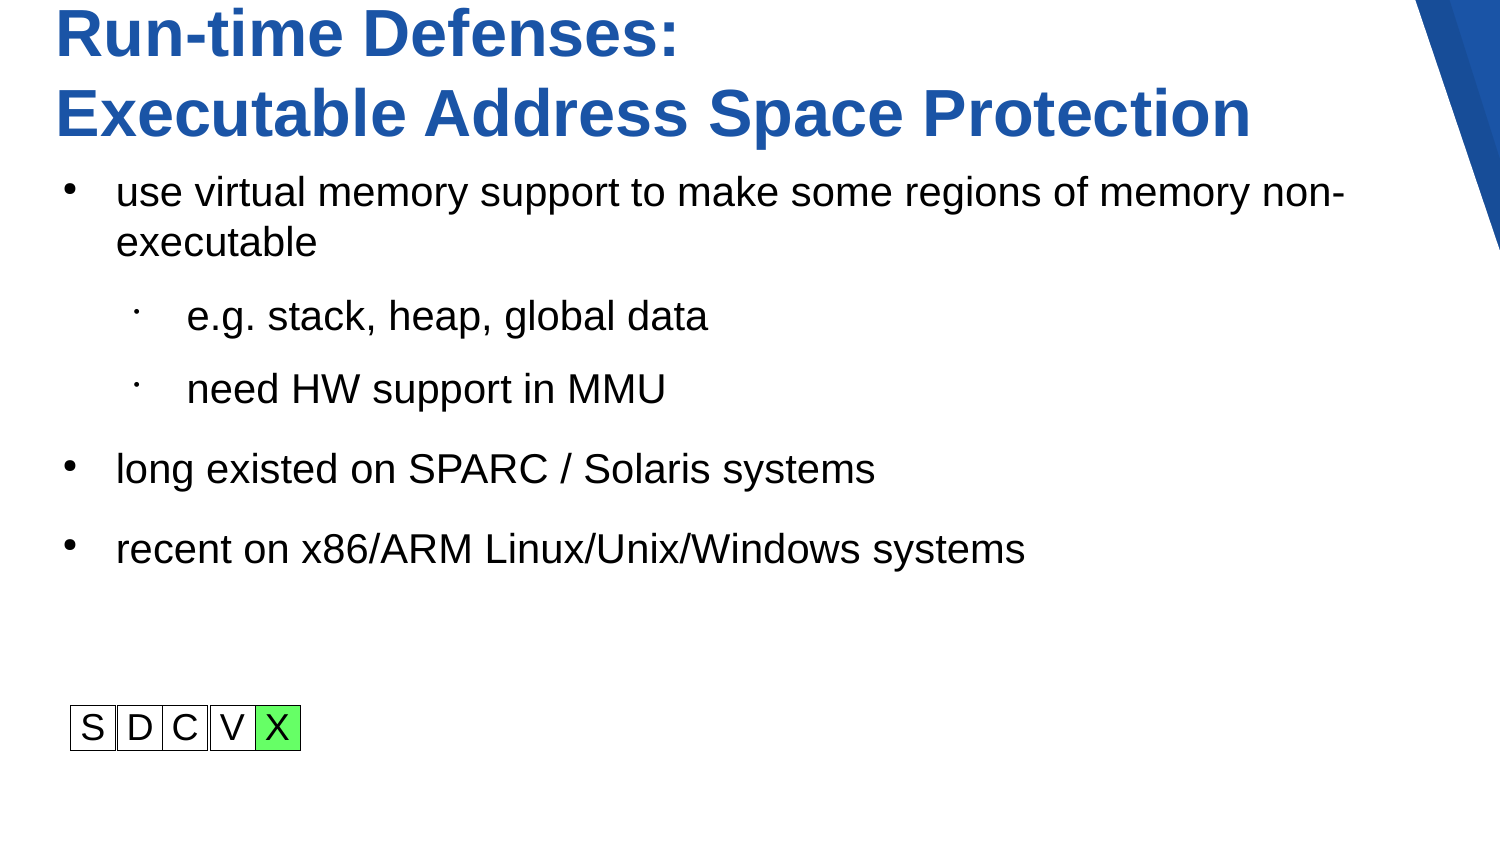

# Run-time Defenses: Executable Address Space Protection
use virtual memory support to make some regions of memory non-executable
e.g. stack, heap, global data
need HW support in MMU
long existed on SPARC / Solaris systems
recent on x86/ARM Linux/Unix/Windows systems
S
D
C
V
X